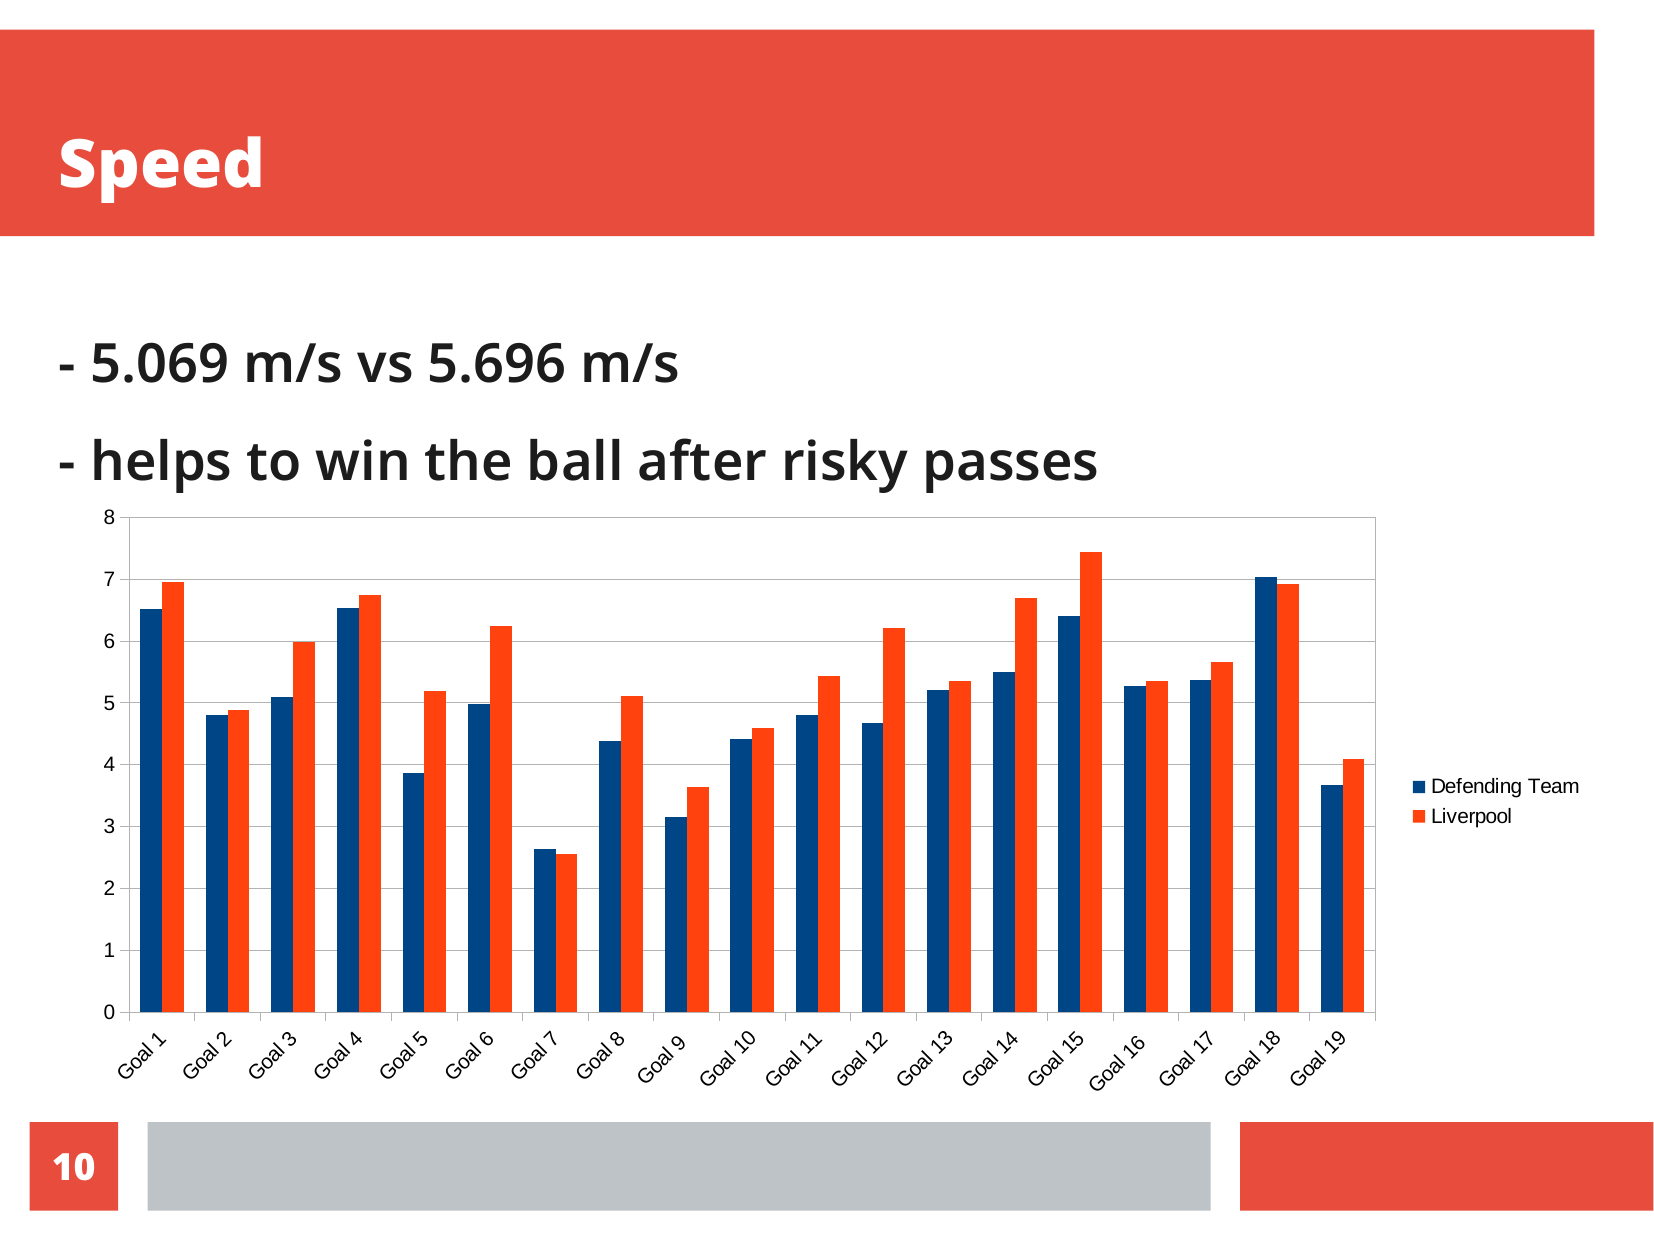

# Speed
- 5.069 m/s vs 5.696 m/s
- helps to win the ball after risky passes
### Chart
| Category | Defending Team | Liverpool |
|---|---|---|
| Goal 1 | 6.523 | 6.962 |
| Goal 2 | 4.812 | 4.88 |
| Goal 3 | 5.09 | 5.98 |
| Goal 4 | 6.53 | 6.74 |
| Goal 5 | 3.87 | 5.19 |
| Goal 6 | 4.99 | 6.24 |
| Goal 7 | 2.64 | 2.55 |
| Goal 8 | 4.38 | 5.12 |
| Goal 9 | 3.15 | 3.64 |
| Goal 10 | 4.42 | 4.59 |
| Goal 11 | 4.81 | 5.44 |
| Goal 12 | 4.68 | 6.22 |
| Goal 13 | 5.21 | 5.35 |
| Goal 14 | 5.5 | 6.7 |
| Goal 15 | 6.4 | 7.45 |
| Goal 16 | 5.27 | 5.35 |
| Goal 17 | 5.37 | 5.67 |
| Goal 18 | 7.04 | 6.93 |
| Goal 19 | 3.67 | 4.09 |10